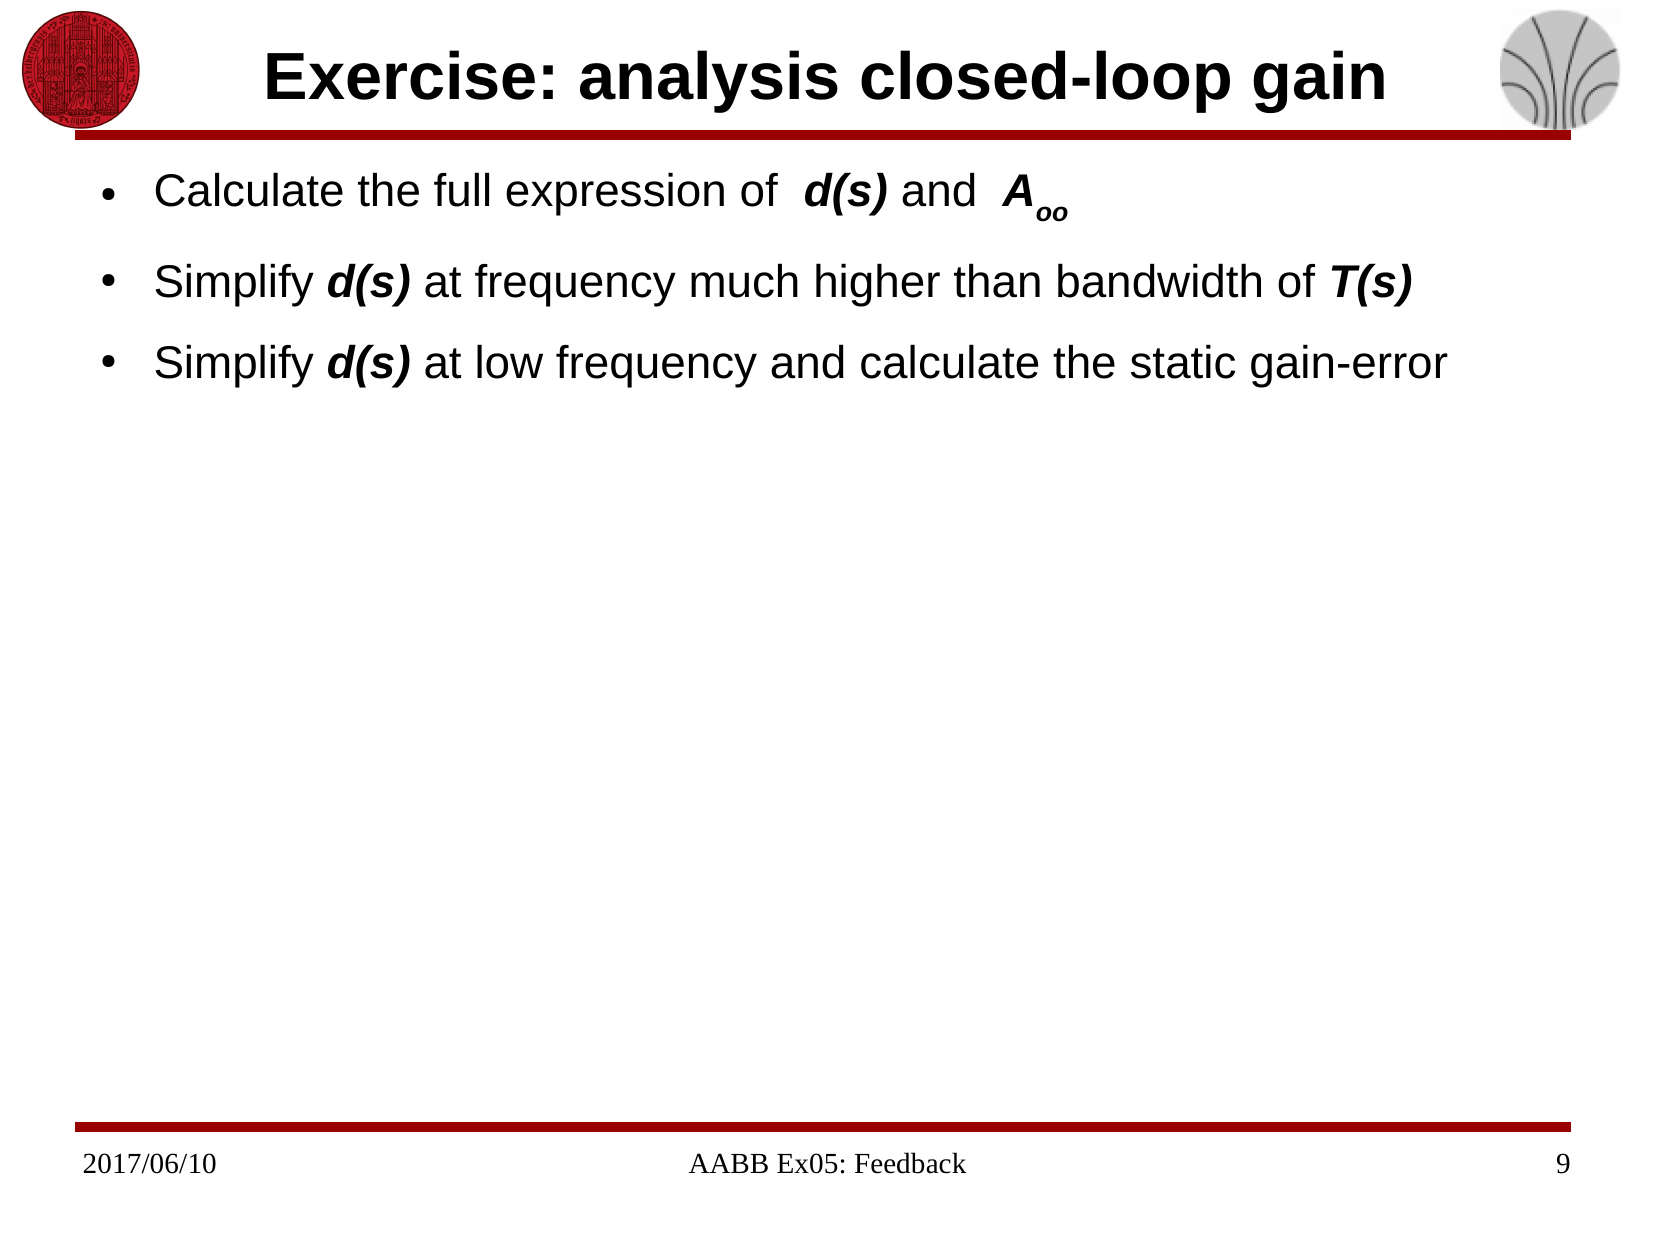

# Exercise: analysis closed-loop gain
Calculate the full expression of d(s) and Aoo
Simplify d(s) at frequency much higher than bandwidth of T(s)
Simplify d(s) at low frequency and calculate the static gain-error
2017/06/10
AABB Ex05: Feedback
9